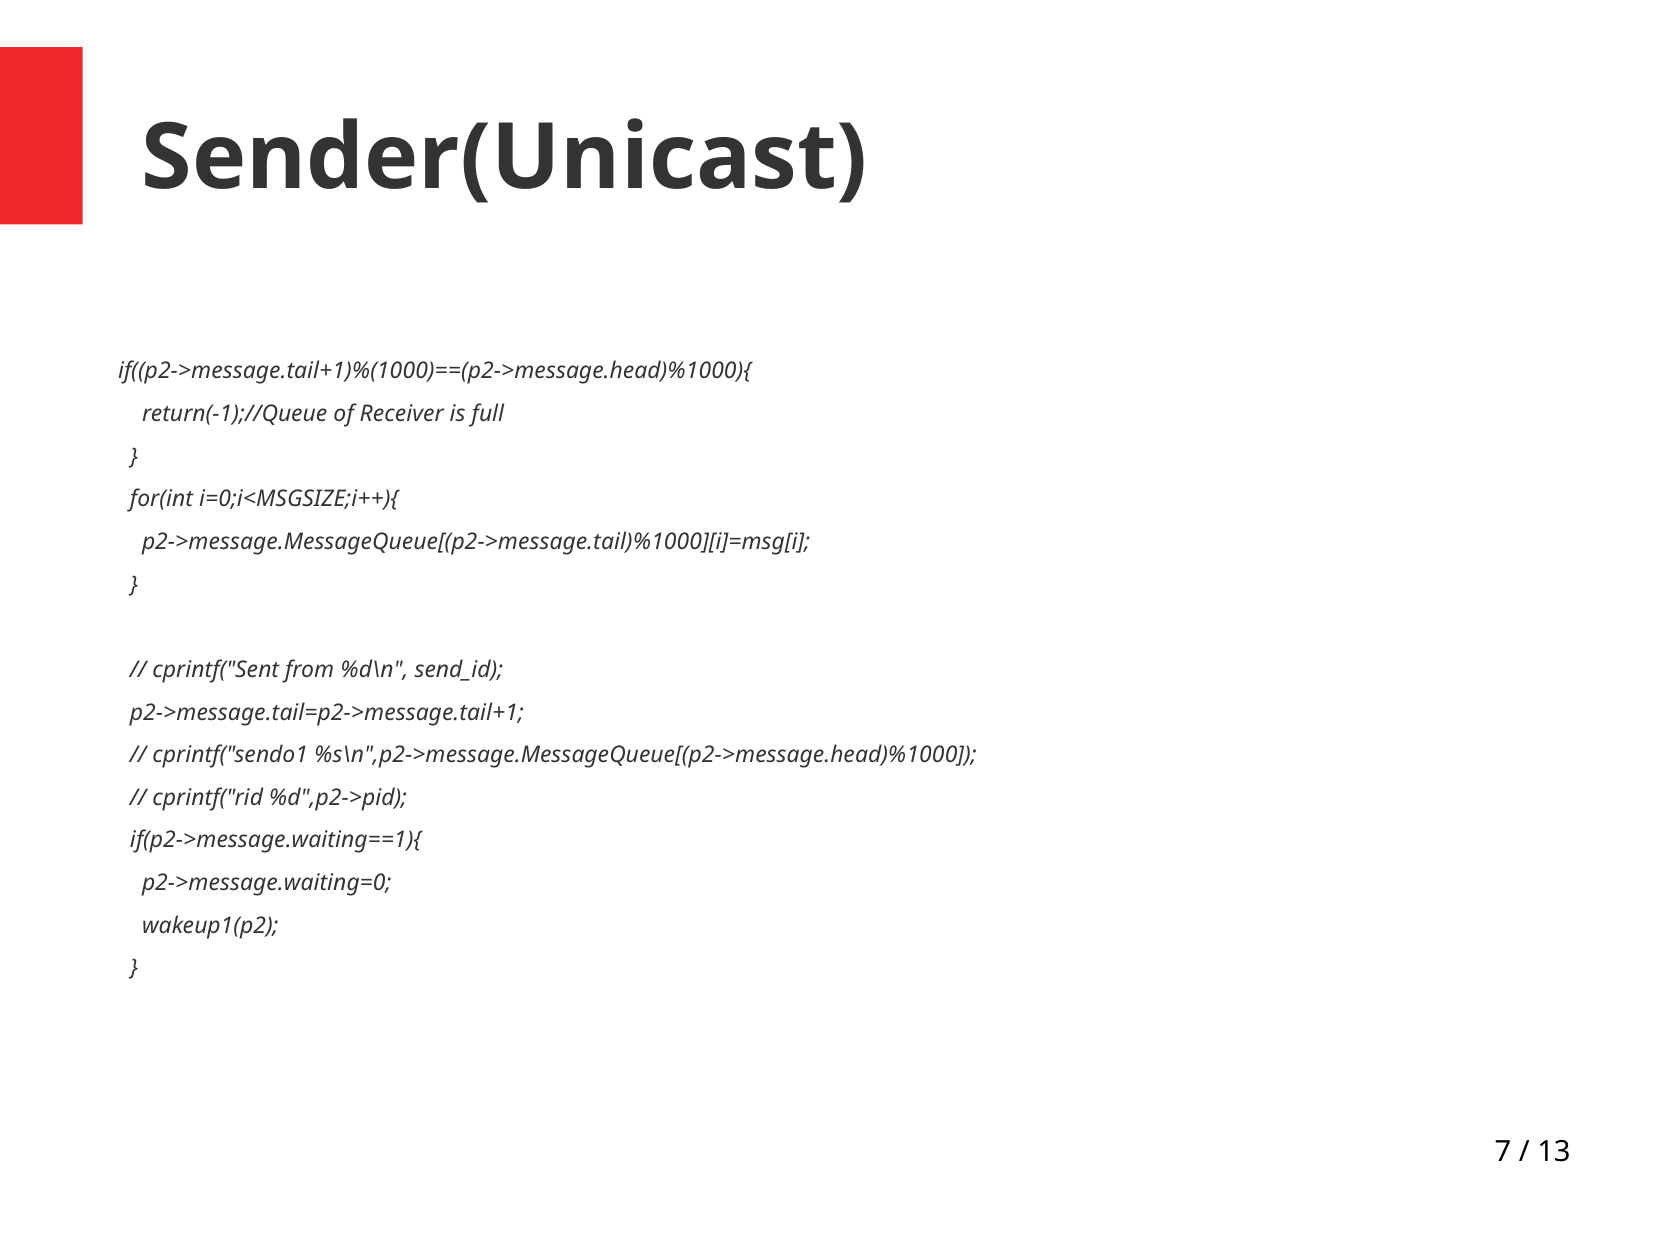

# Sender(Unicast)
if((p2->message.tail+1)%(1000)==(p2->message.head)%1000){
 return(-1);//Queue of Receiver is full
 }
 for(int i=0;i<MSGSIZE;i++){
 p2->message.MessageQueue[(p2->message.tail)%1000][i]=msg[i];
 }
 // cprintf("Sent from %d\n", send_id);
 p2->message.tail=p2->message.tail+1;
 // cprintf("sendo1 %s\n",p2->message.MessageQueue[(p2->message.head)%1000]);
 // cprintf("rid %d",p2->pid);
 if(p2->message.waiting==1){
 p2->message.waiting=0;
 wakeup1(p2);
 }
7